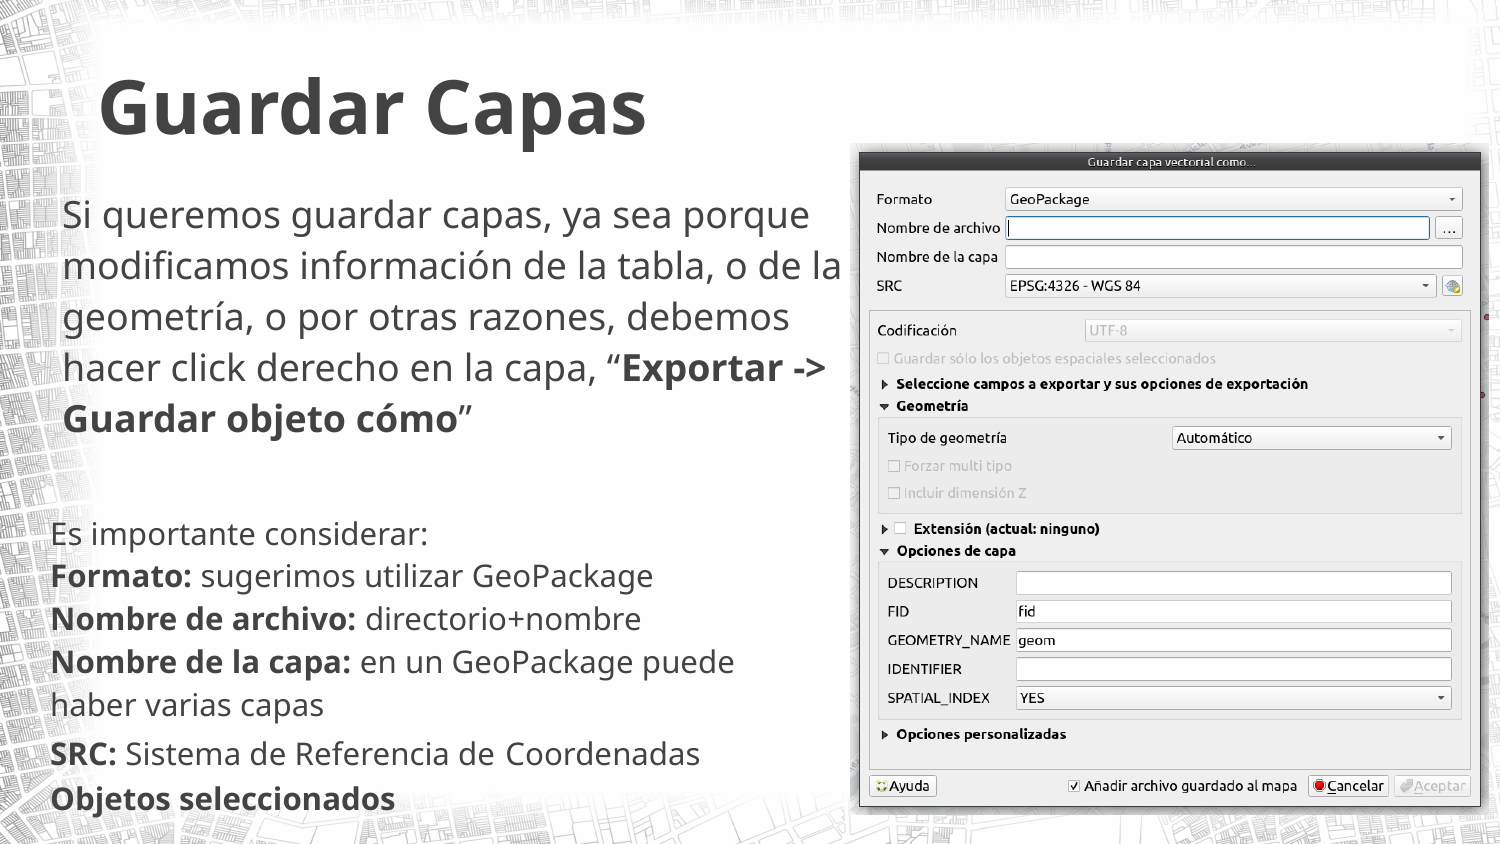

Guardar Capas
Si queremos guardar capas, ya sea porque modificamos información de la tabla, o de la geometría, o por otras razones, debemos hacer click derecho en la capa, “Exportar -> Guardar objeto cómo”
Es importante considerar:
Formato: sugerimos utilizar GeoPackage
Nombre de archivo: directorio+nombre
Nombre de la capa: en un GeoPackage puede haber varias capas
SRC: Sistema de Referencia de Coordenadas
Objetos seleccionados